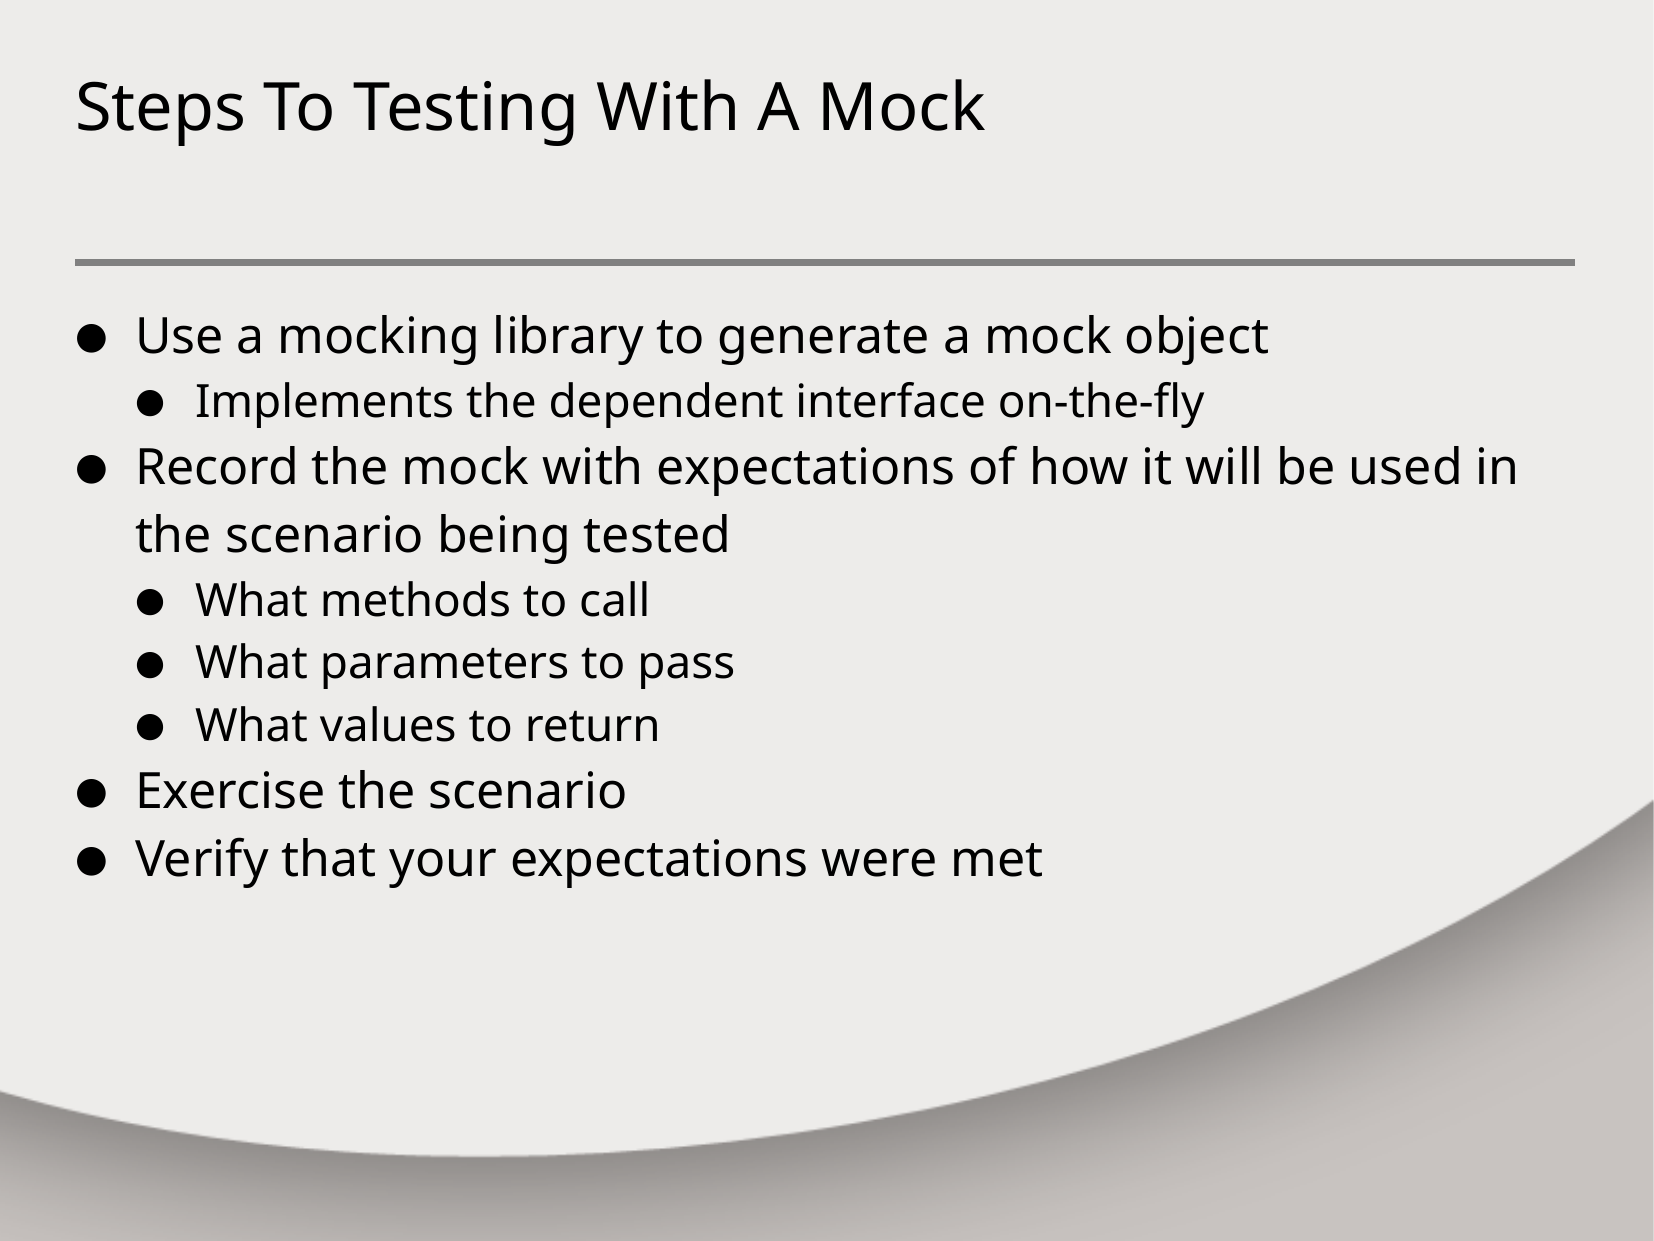

# Steps To Testing With A Mock
Use a mocking library to generate a mock object
Implements the dependent interface on-the-fly
Record the mock with expectations of how it will be used in the scenario being tested
What methods to call
What parameters to pass
What values to return
Exercise the scenario
Verify that your expectations were met